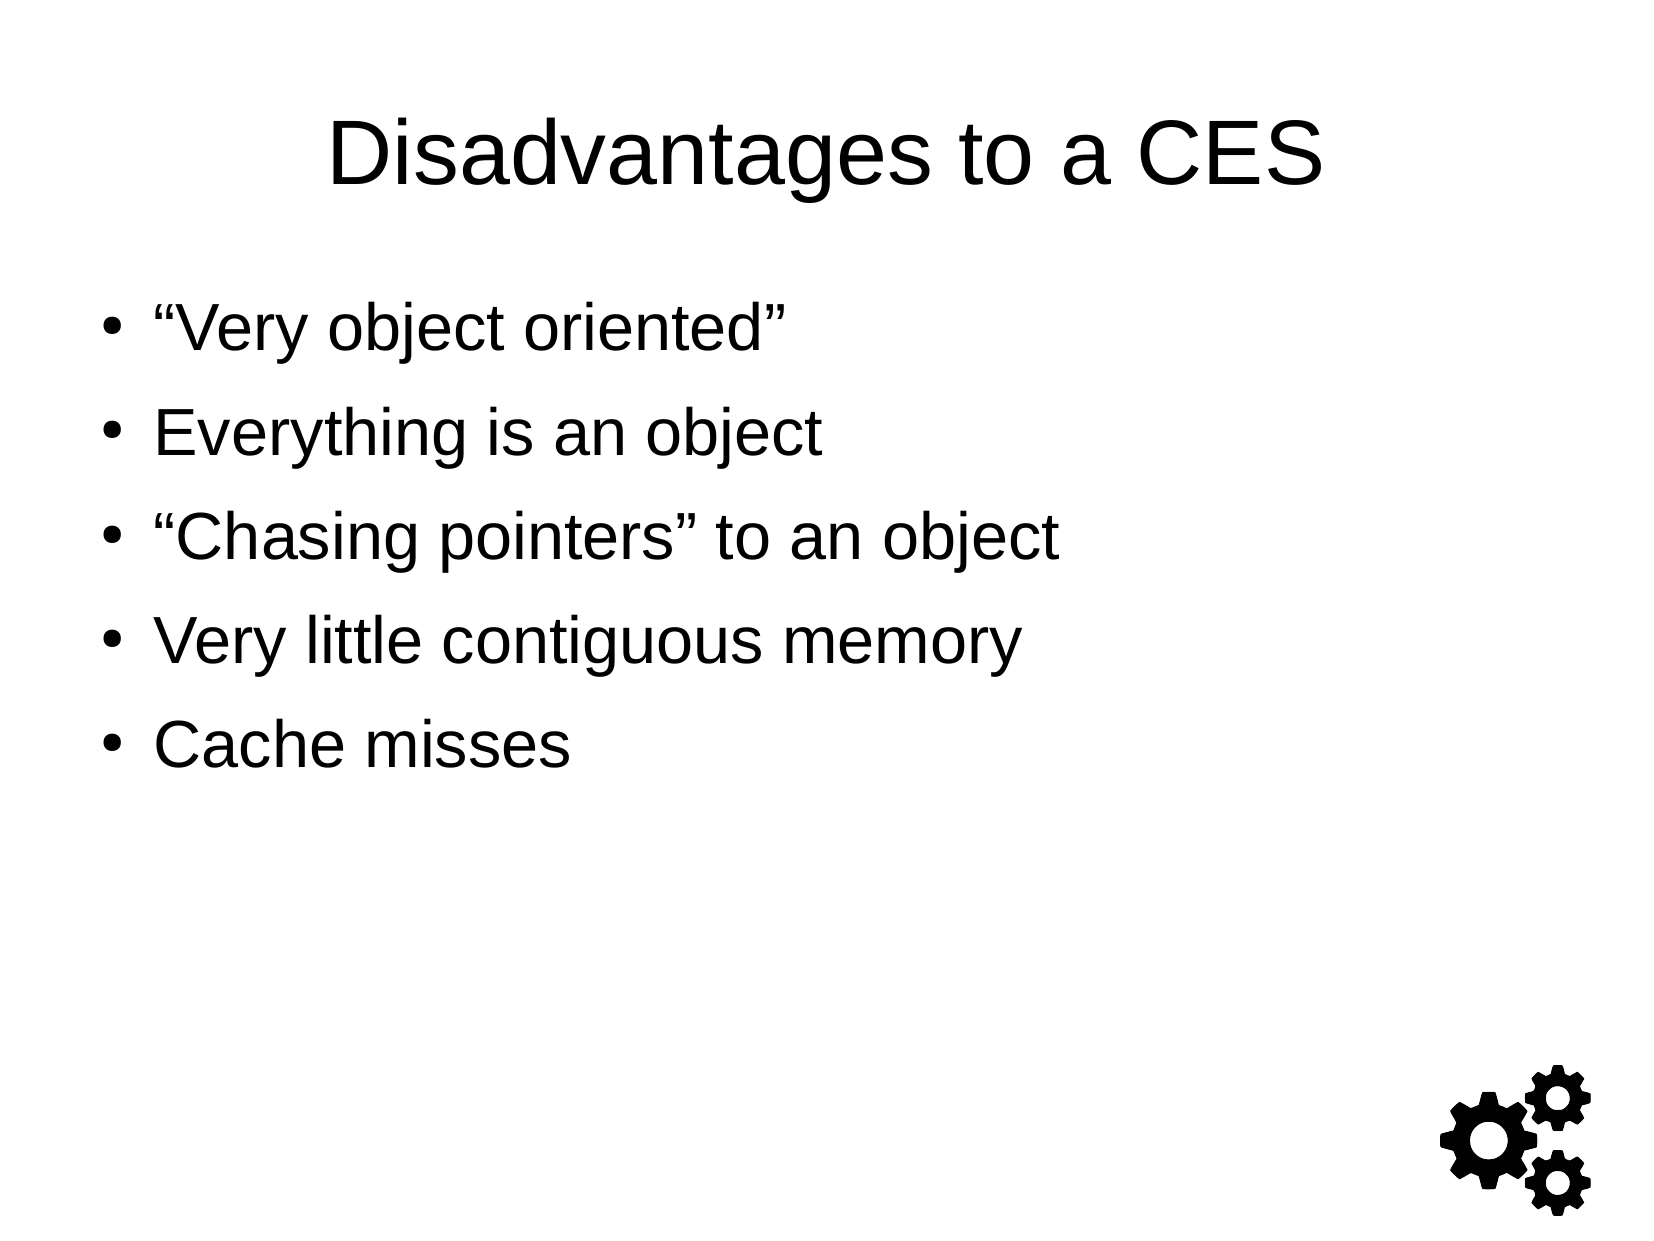

# Disadvantages to a CES
“Very object oriented”
Everything is an object
“Chasing pointers” to an object
Very little contiguous memory
Cache misses